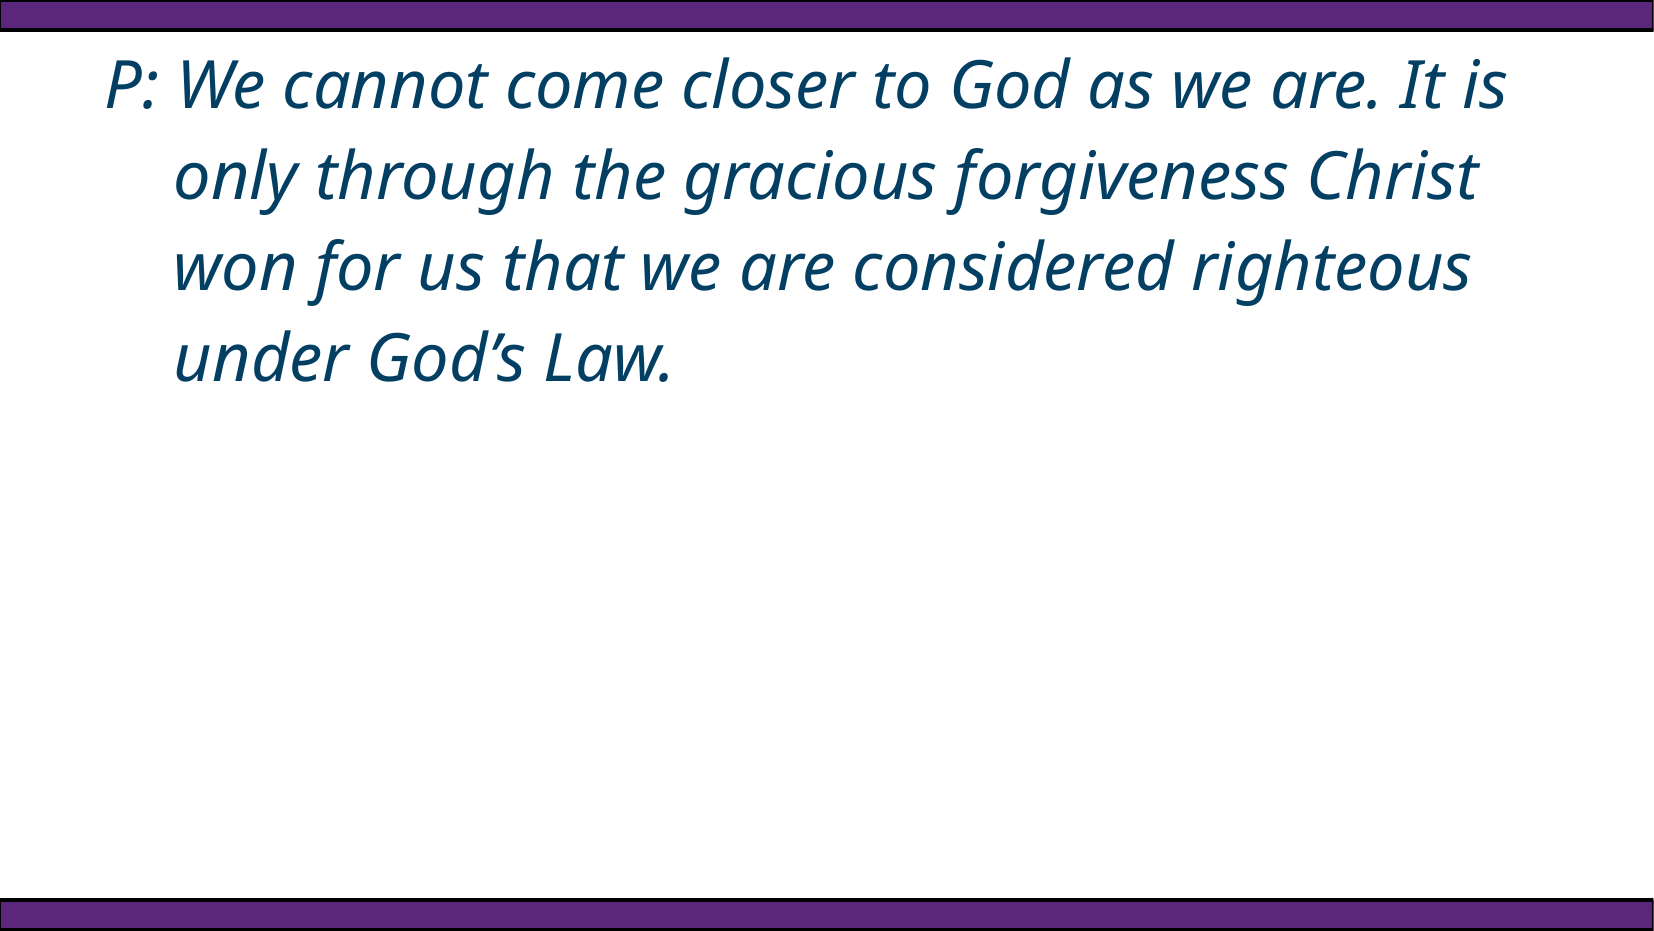

P: We cannot come closer to God as we are. It is
 only through the gracious forgiveness Christ
 won for us that we are considered righteous
 under God’s Law.